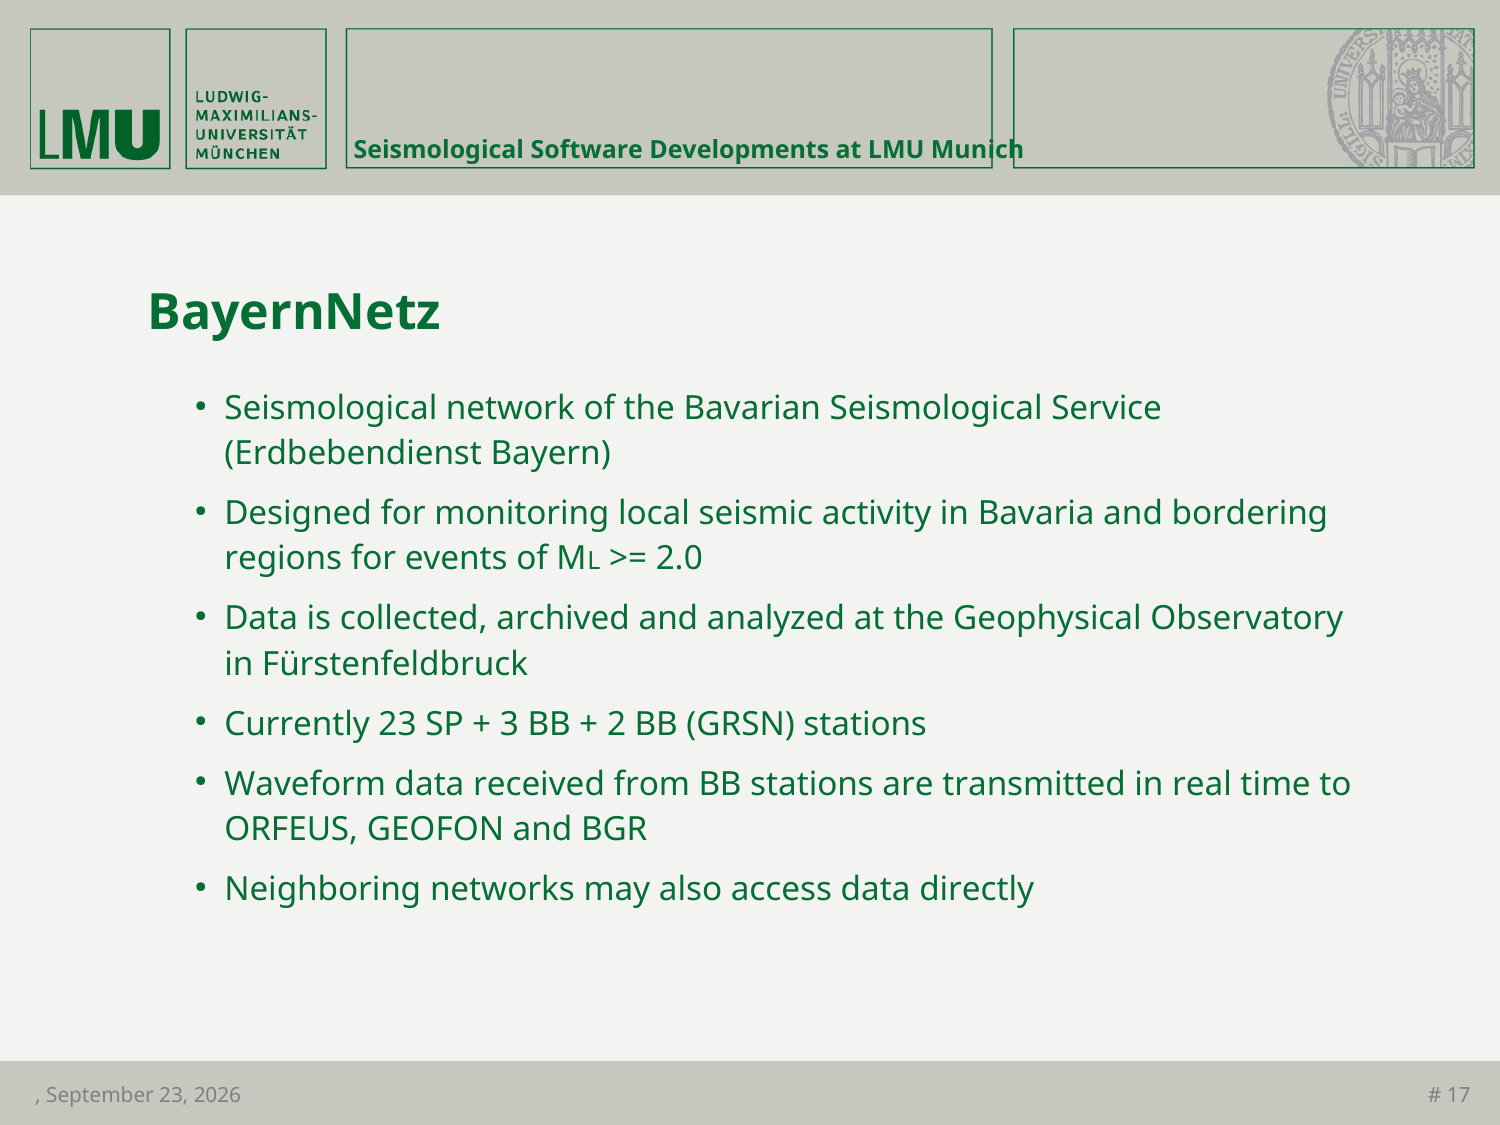

# BayernNetz
Seismological network of the Bavarian Seismological Service (Erdbebendienst Bayern)
Designed for monitoring local seismic activity in Bavaria and bordering regions for events of ML >= 2.0
Data is collected, archived and analyzed at the Geophysical Observatory in Fürstenfeldbruck
Currently 23 SP + 3 BB + 2 BB (GRSN) stations
Waveform data received from BB stations are transmitted in real time to ORFEUS, GEOFON and BGR
Neighboring networks may also access data directly
17